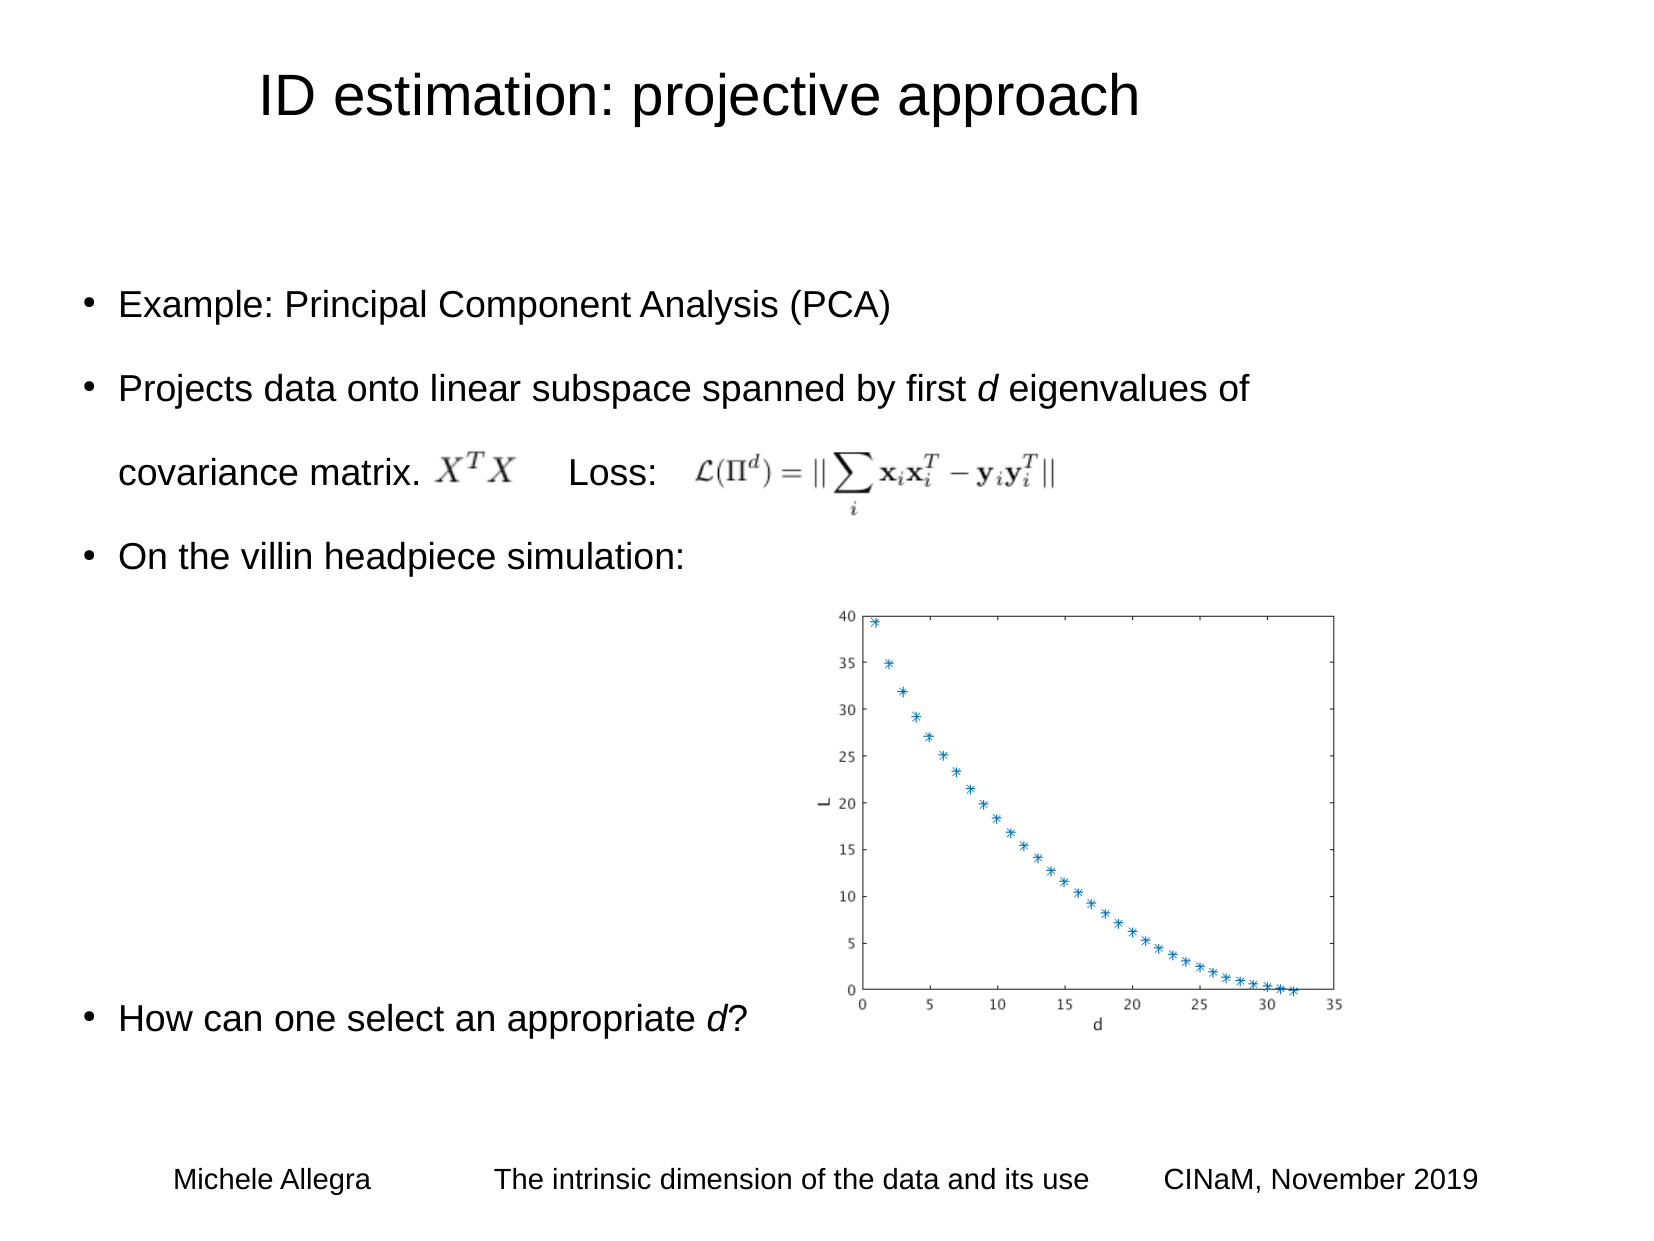

# ID estimation: projective approach
Example: Principal Component Analysis (PCA)
Projects data onto linear subspace spanned by first d eigenvalues of
covariance matrix. Loss:
On the villin headpiece simulation:
How can one select an appropriate d?
Michele Allegra The intrinsic dimension of the data and its use CINaM, November 2019